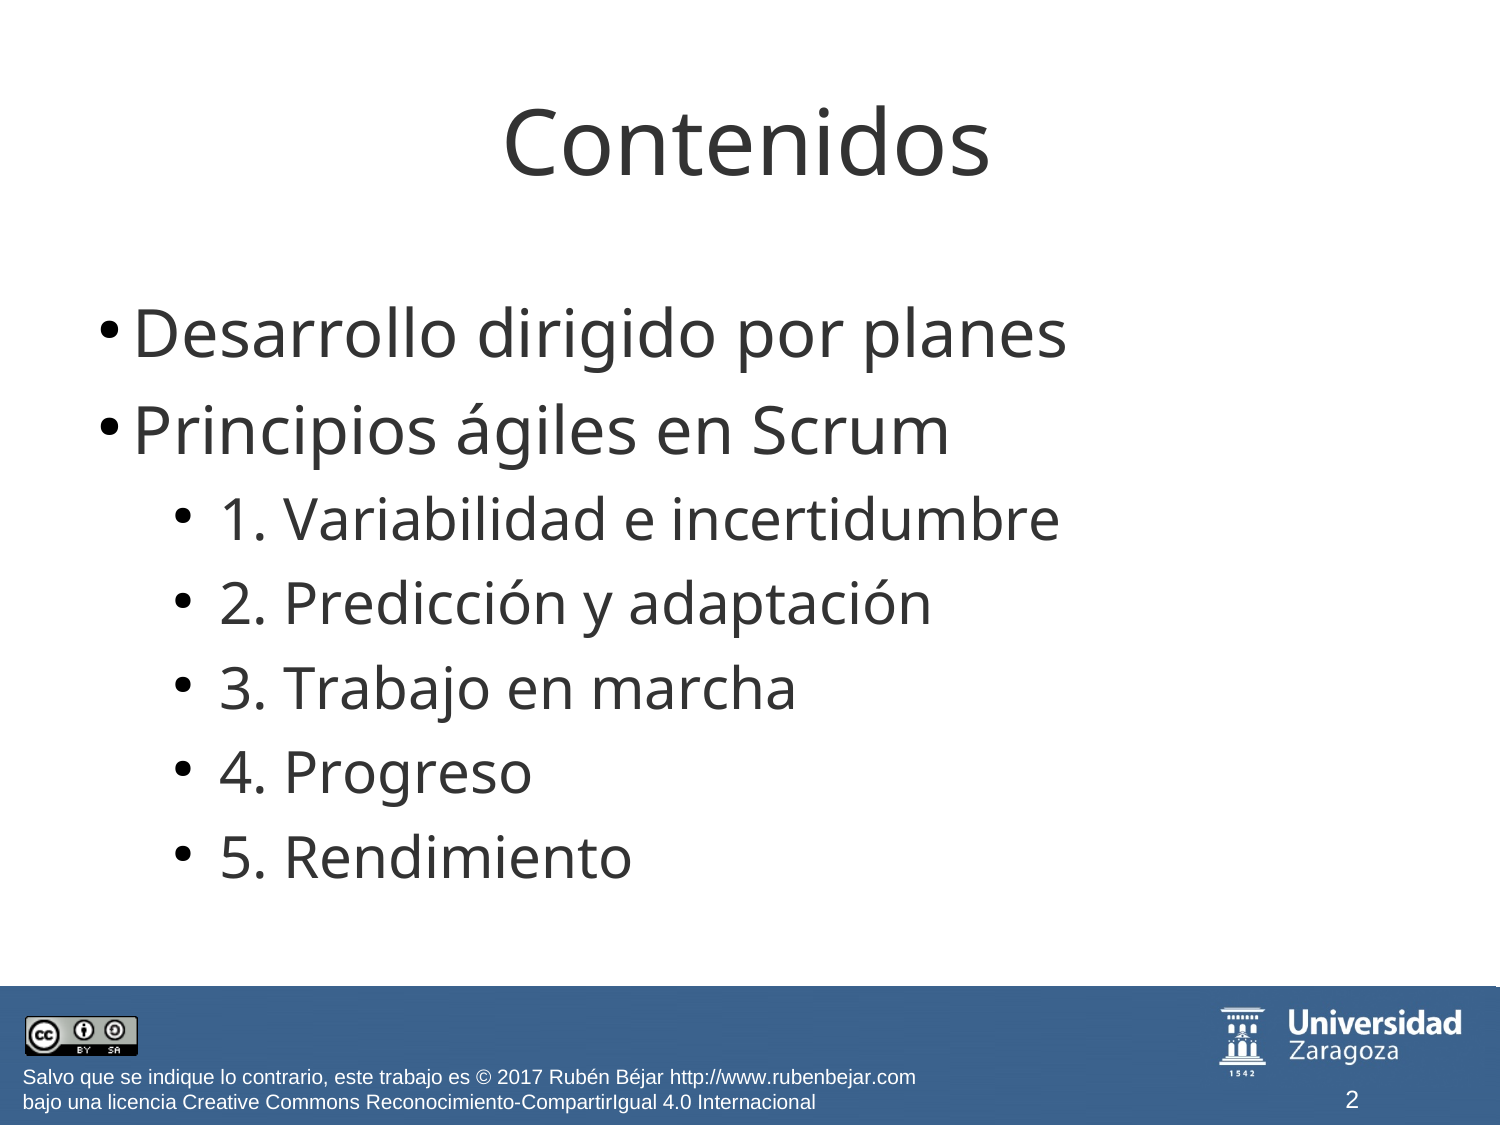

# Contenidos
Desarrollo dirigido por planes
Principios ágiles en Scrum
1. Variabilidad e incertidumbre
2. Predicción y adaptación
3. Trabajo en marcha
4. Progreso
5. Rendimiento